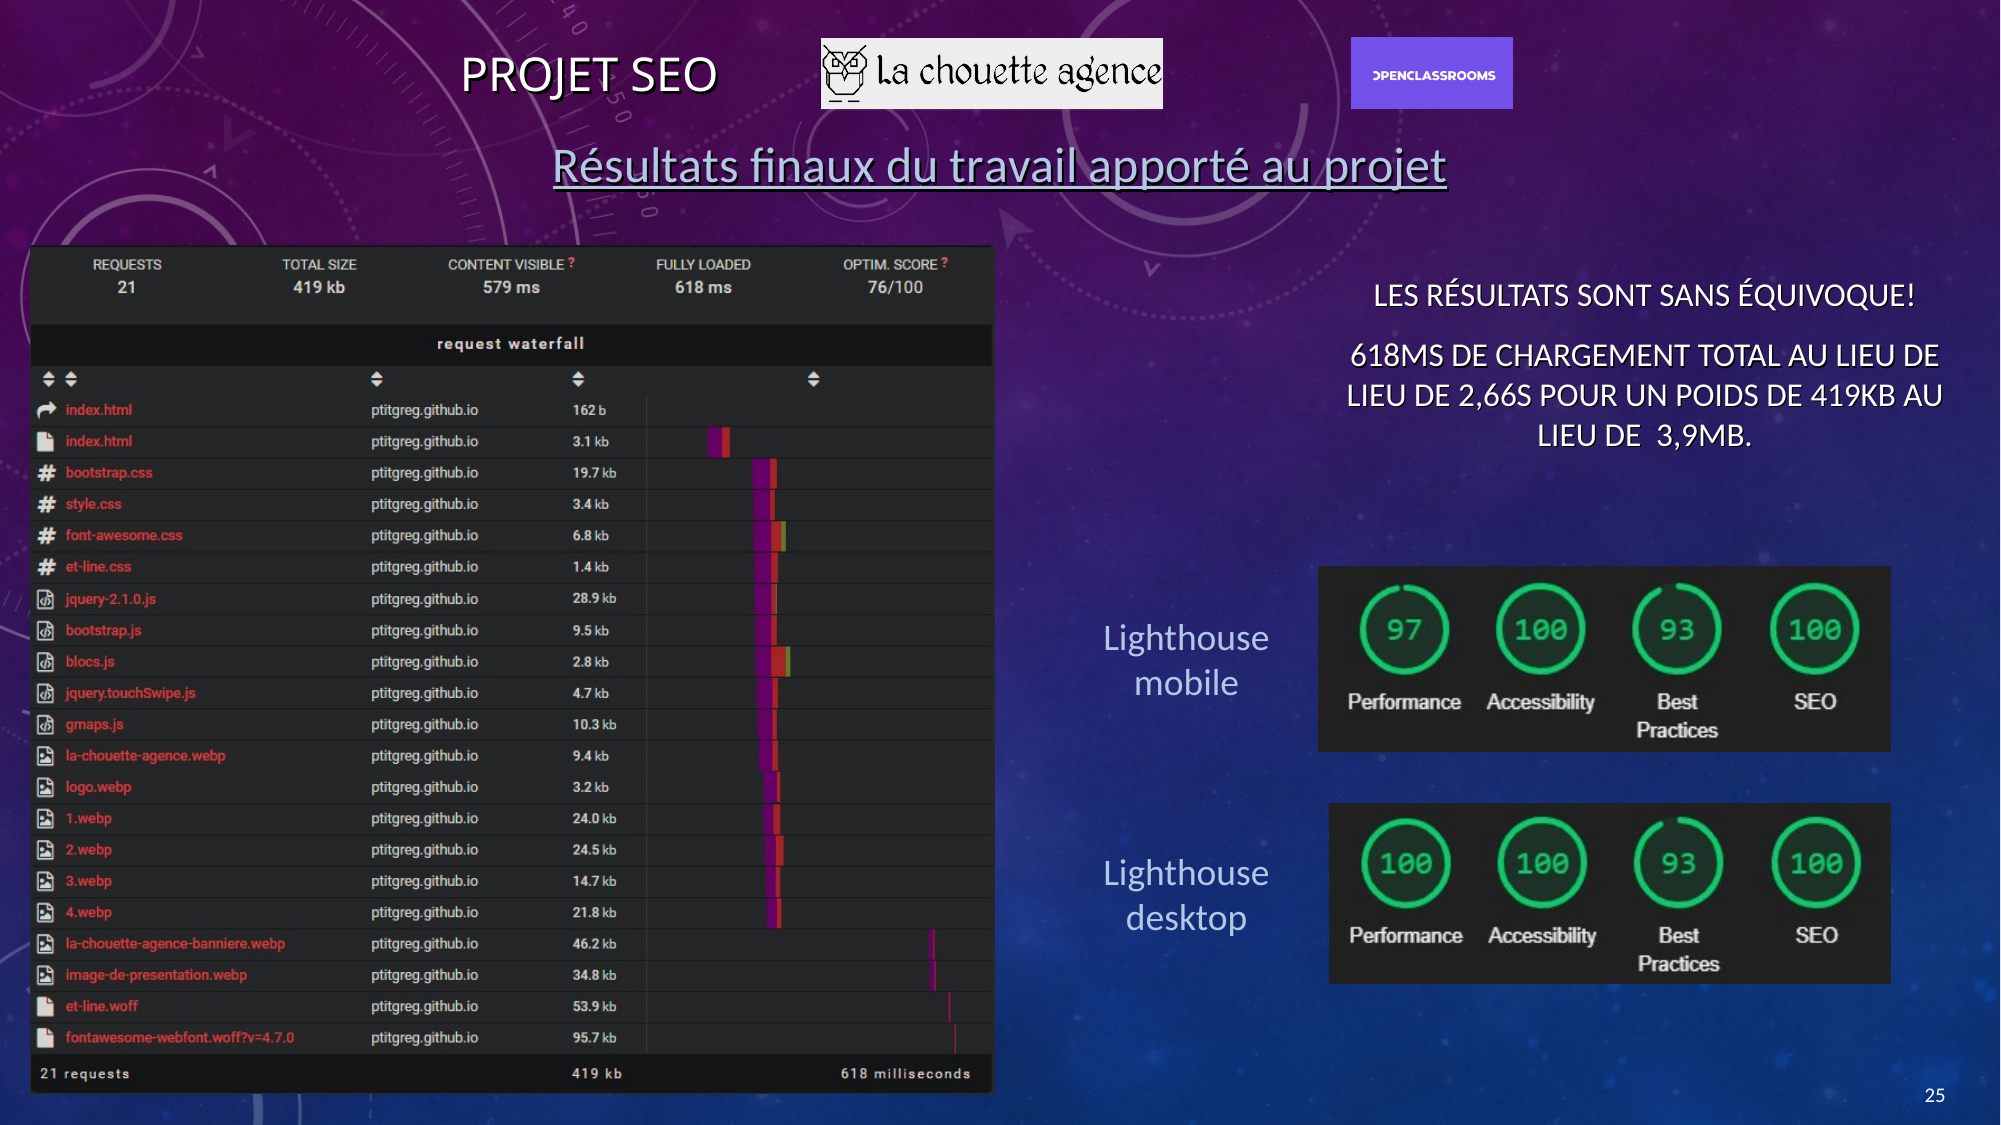

# Projet SEO					 avec
Résultats finaux du travail apporté au projet
Les résultats sont sans équivoque!
618ms de chargement total au lieu de lieu de 2,66s pour un poids de 419kb au lieu de 3,9mb.
Lighthouse mobile
Lighthouse desktop